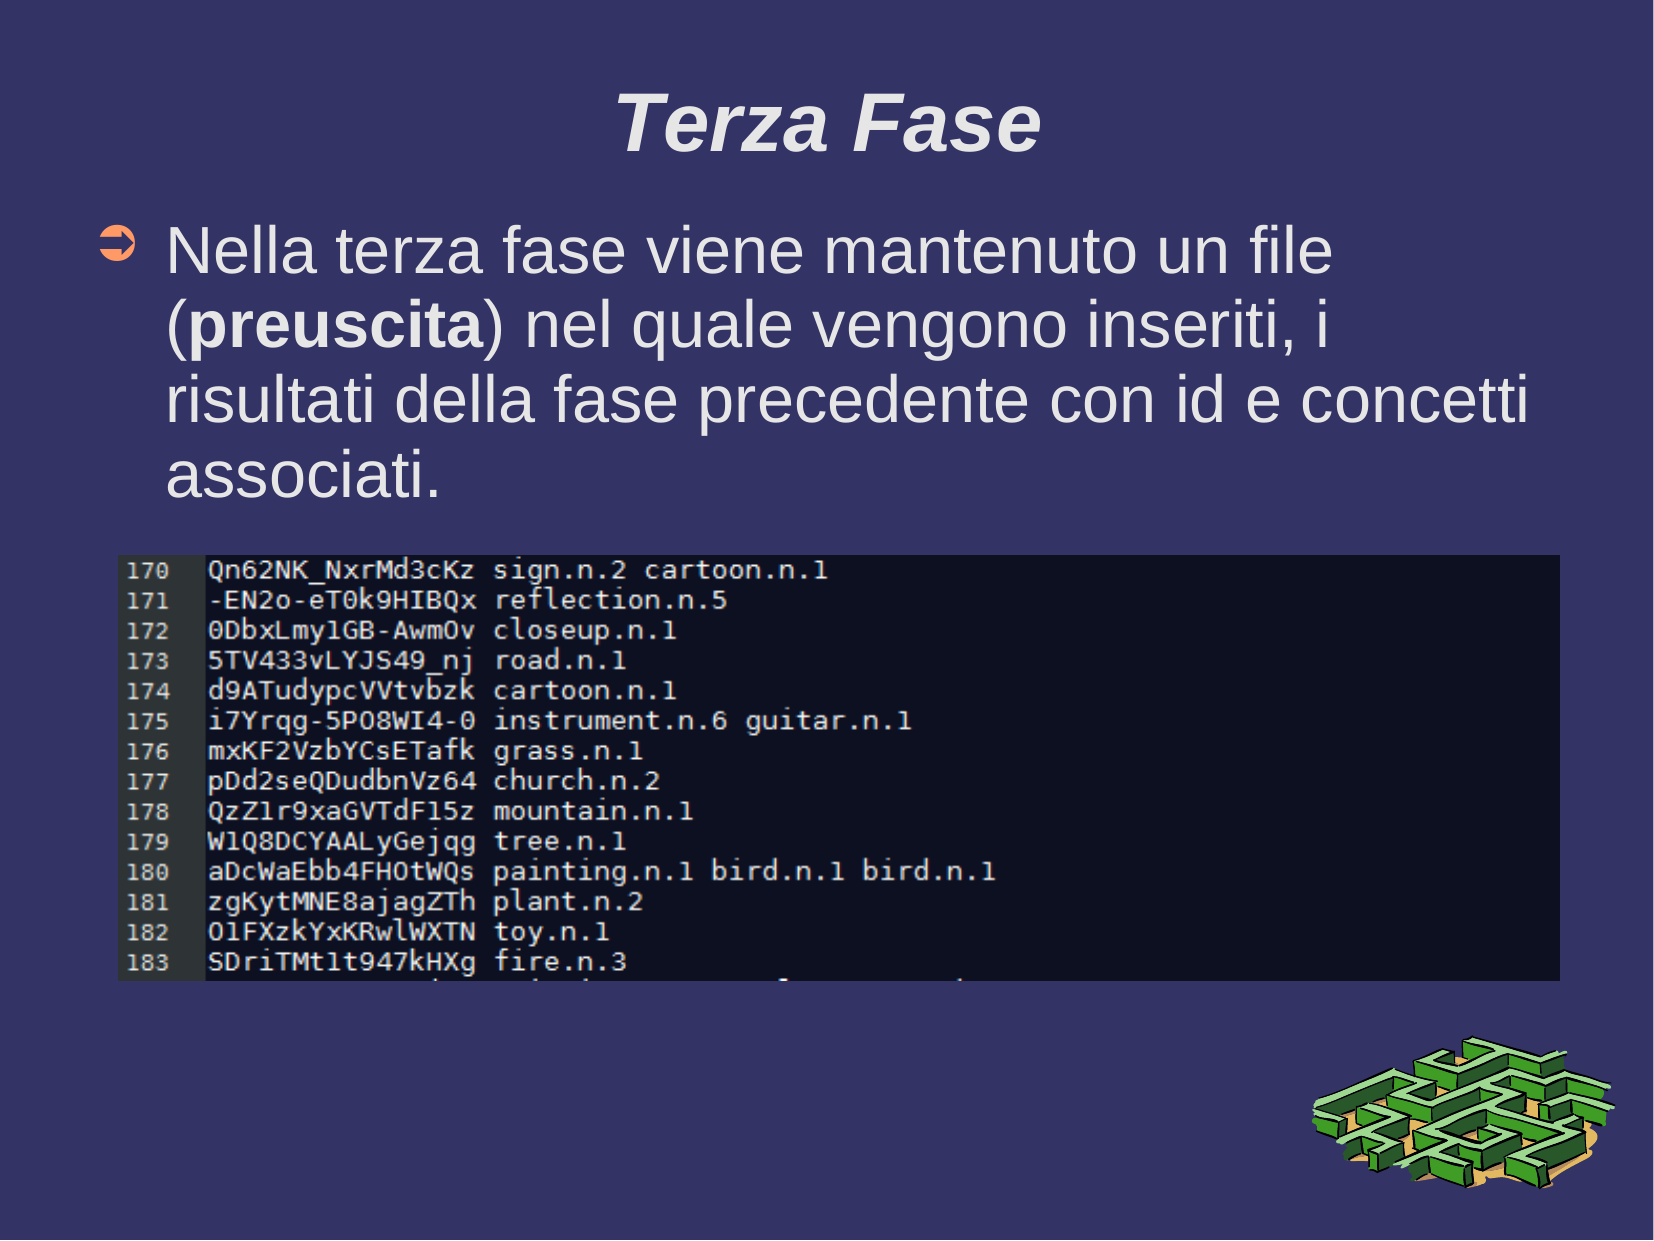

# Terza Fase
Nella terza fase viene mantenuto un file (preuscita) nel quale vengono inseriti, i risultati della fase precedente con id e concetti associati.